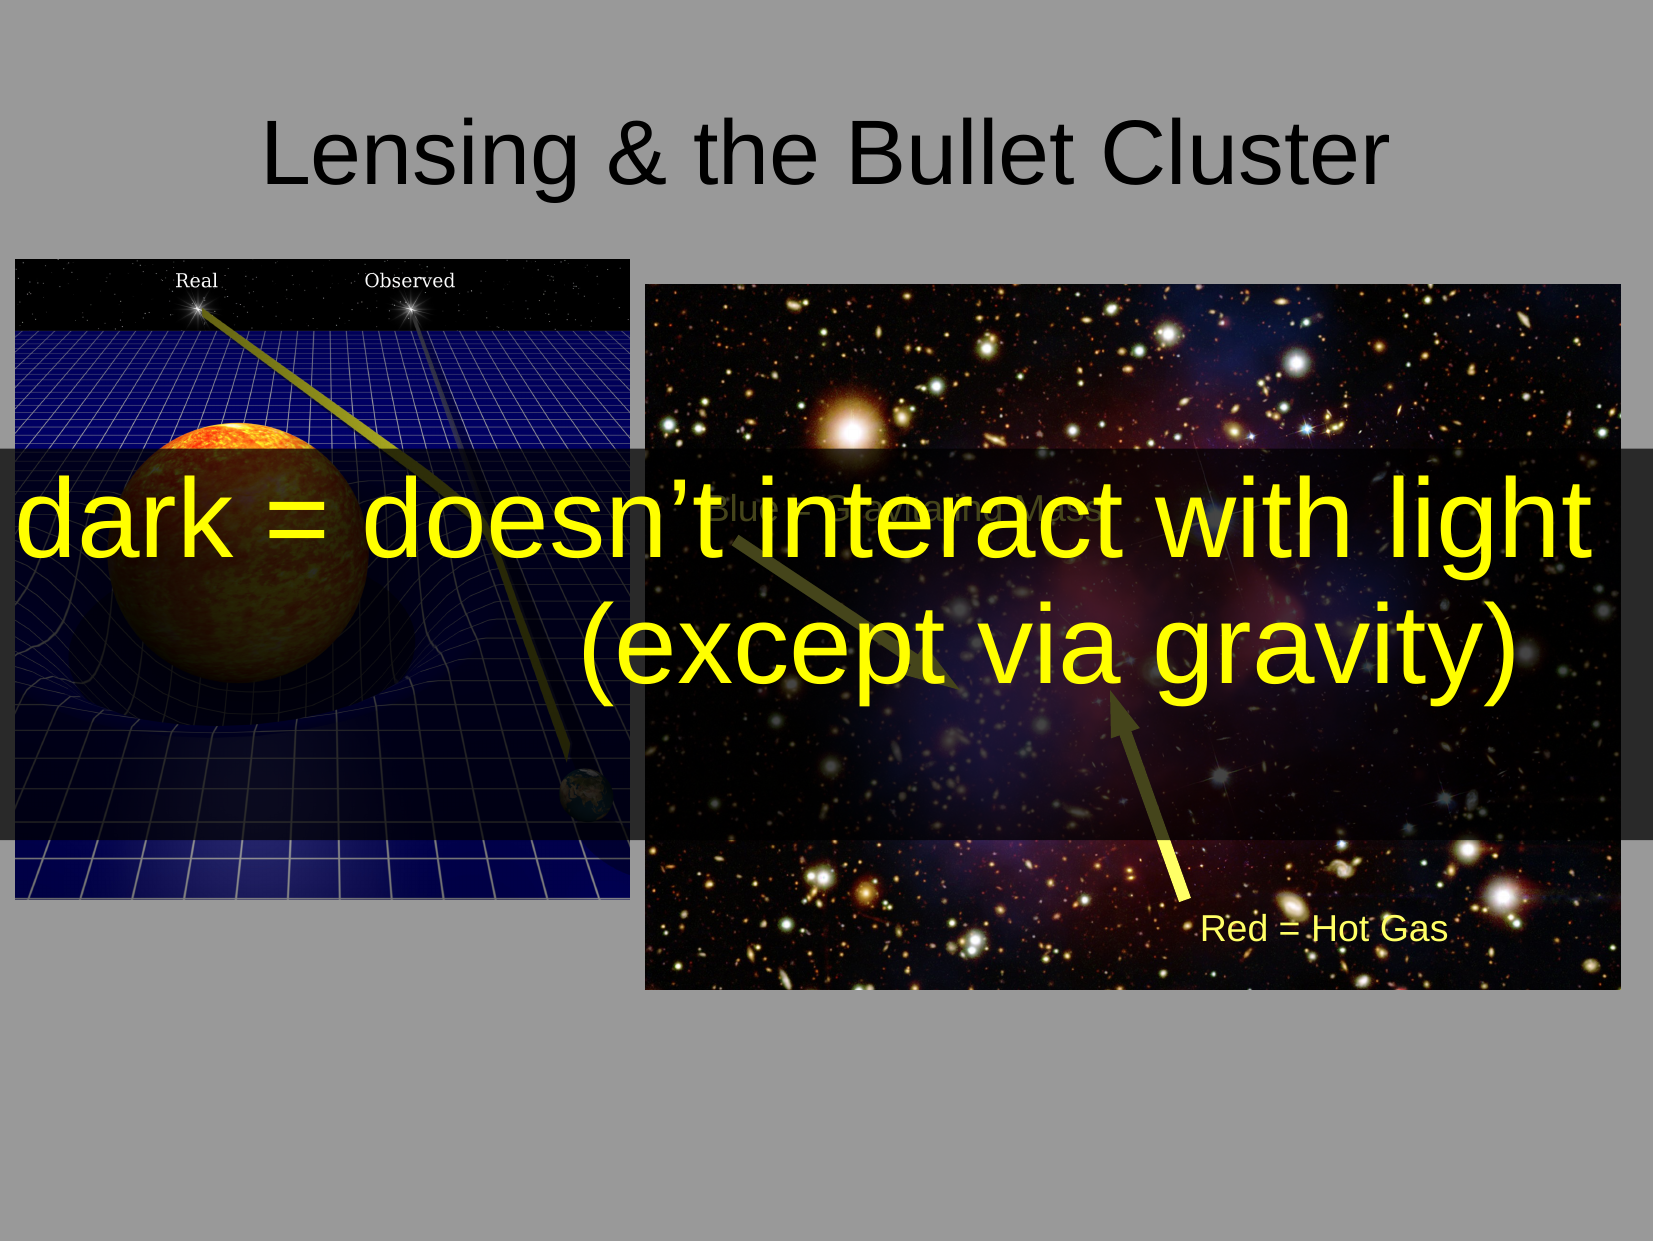

# Lensing & the Bullet Cluster
dark = doesn’t interact with light
 (except via gravity)
Blue = Gravitating Mass
Red = Hot Gas